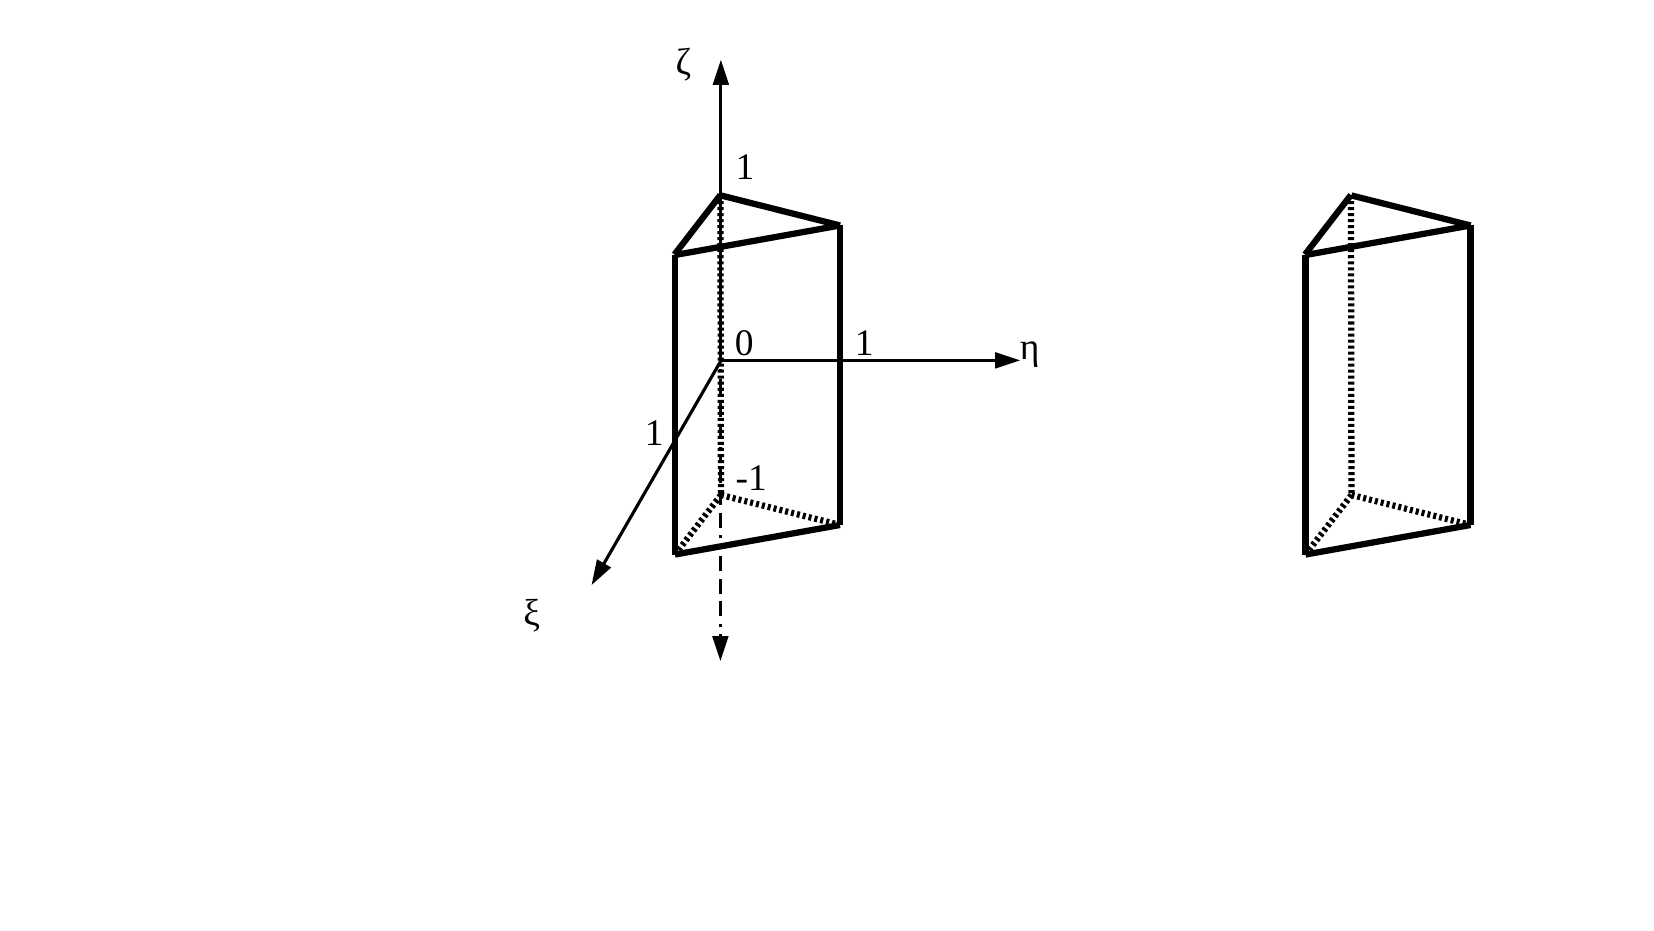

ζ
1
0
1
η
1
-1
ξ